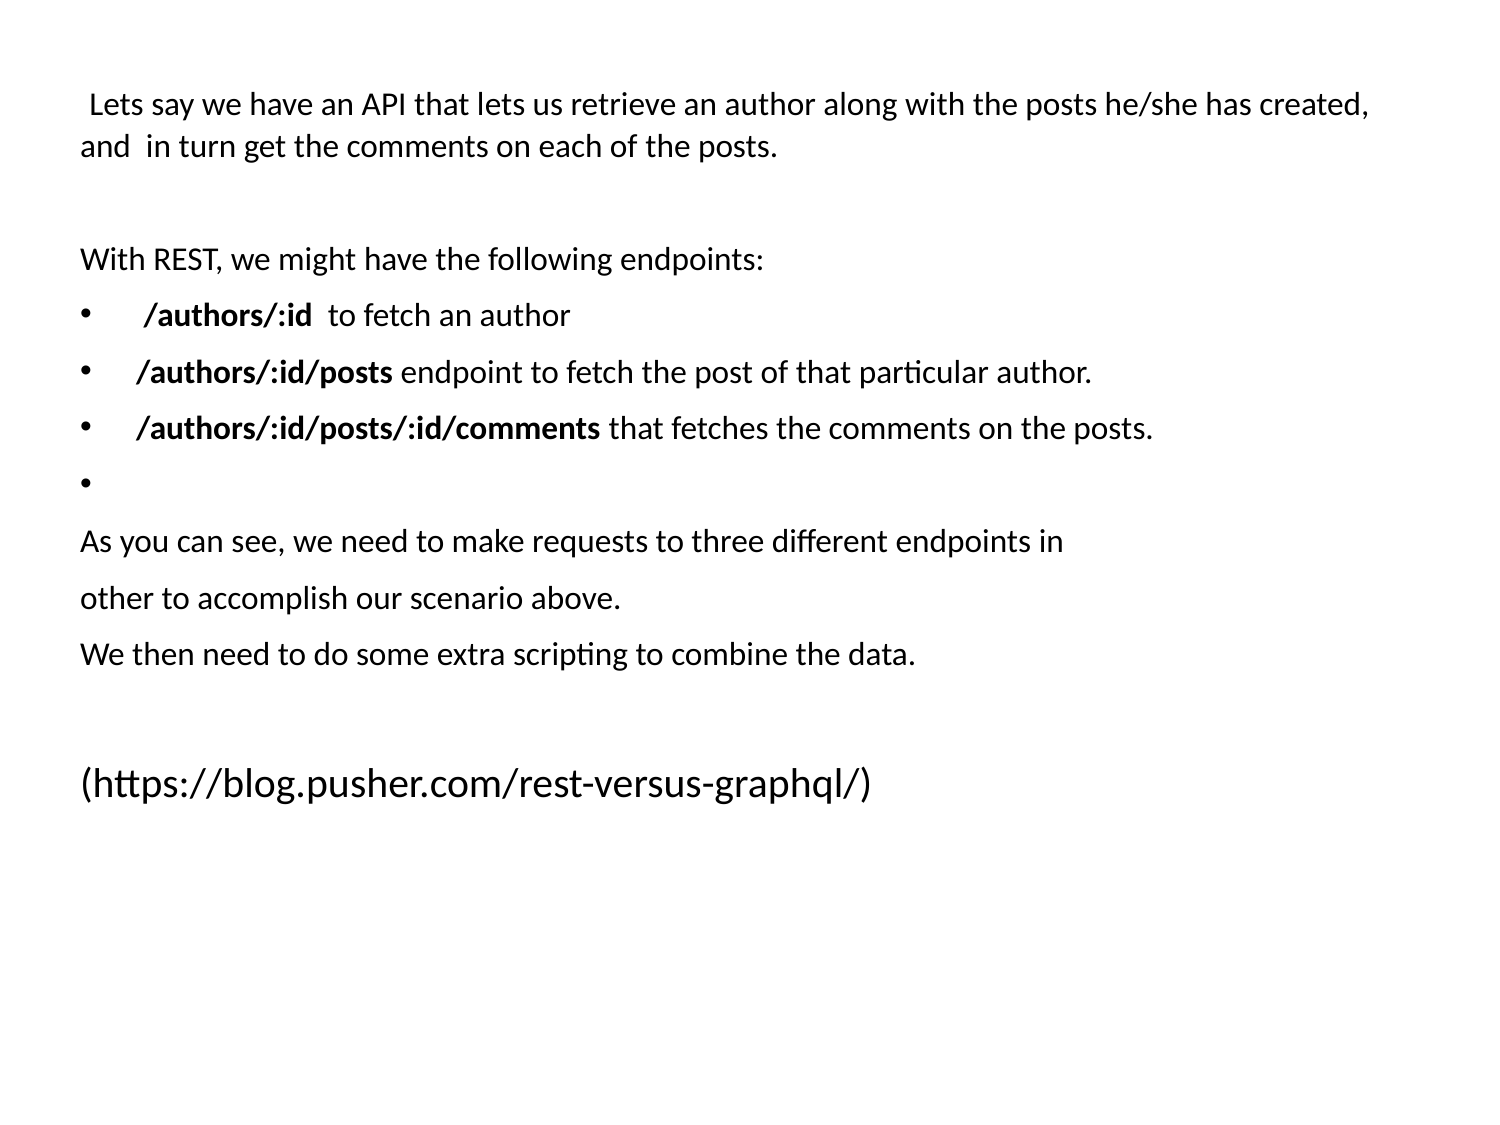

# Lets say we have an API that lets us retrieve an author along with the posts he/she has created, and in turn get the comments on each of the posts.
With REST, we might have the following endpoints:
 /authors/:id to fetch an author
/authors/:id/posts endpoint to fetch the post of that particular author.
/authors/:id/posts/:id/comments that fetches the comments on the posts.
As you can see, we need to make requests to three different endpoints in
other to accomplish our scenario above.
We then need to do some extra scripting to combine the data.
(https://blog.pusher.com/rest-versus-graphql/)